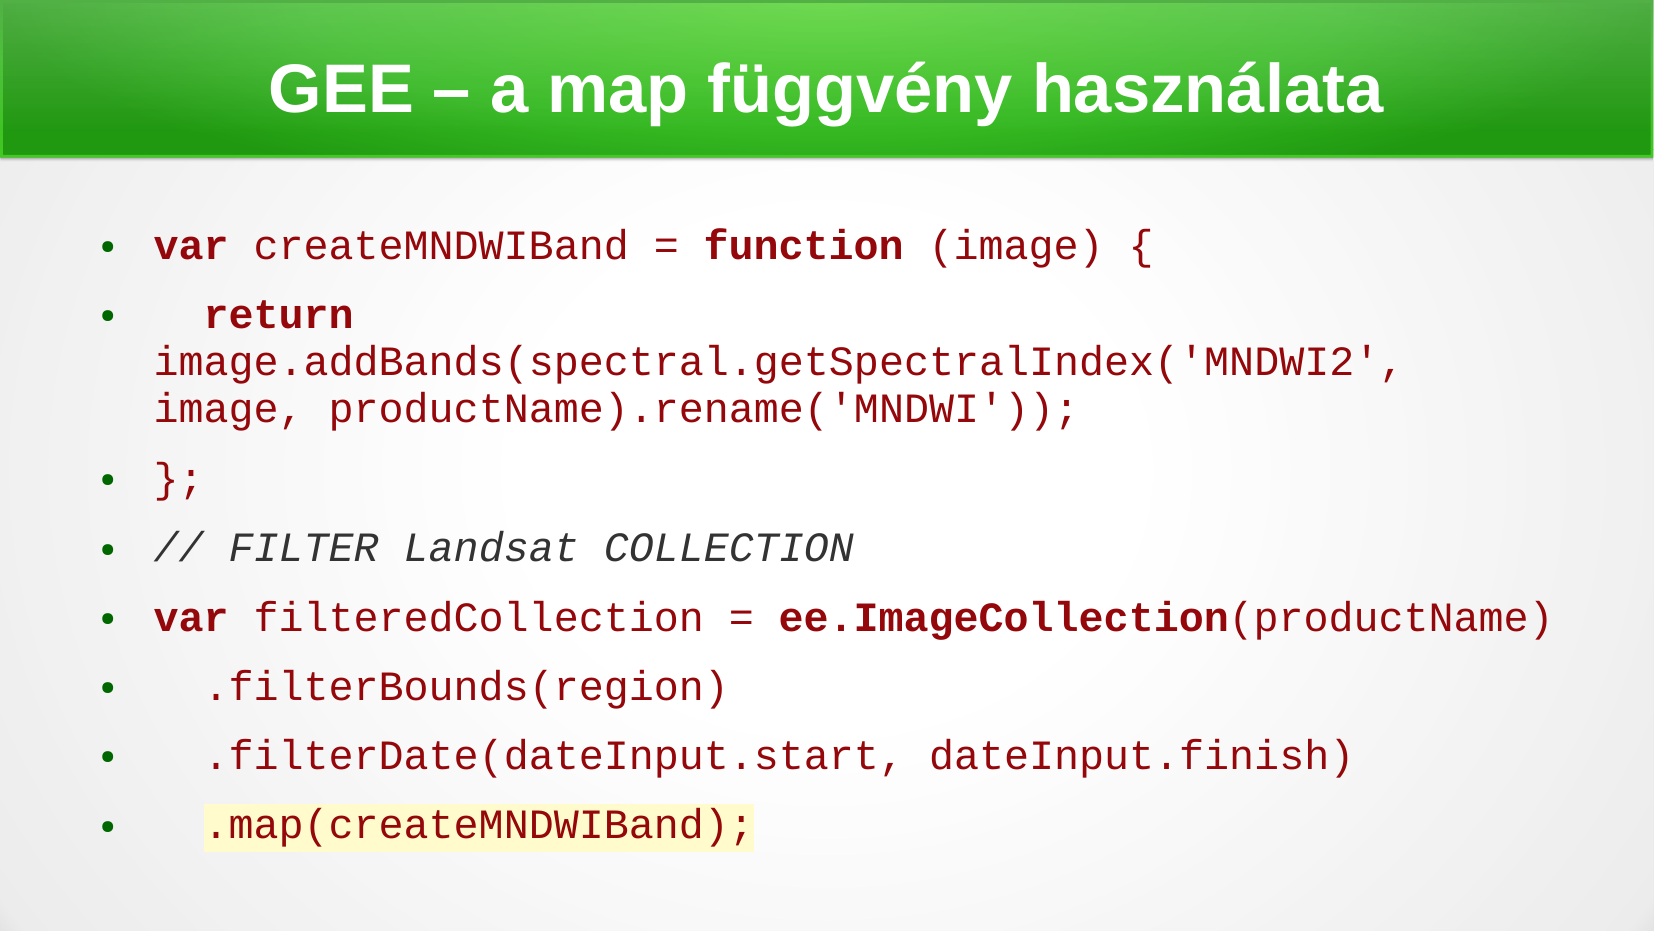

# GEE – a map függvény használata
var createMNDWIBand = function (image) {
 return image.addBands(spectral.getSpectralIndex('MNDWI2', image, productName).rename('MNDWI'));
};
// FILTER Landsat COLLECTION
var filteredCollection = ee.ImageCollection(productName)
 .filterBounds(region)
 .filterDate(dateInput.start, dateInput.finish)
 .map(createMNDWIBand);